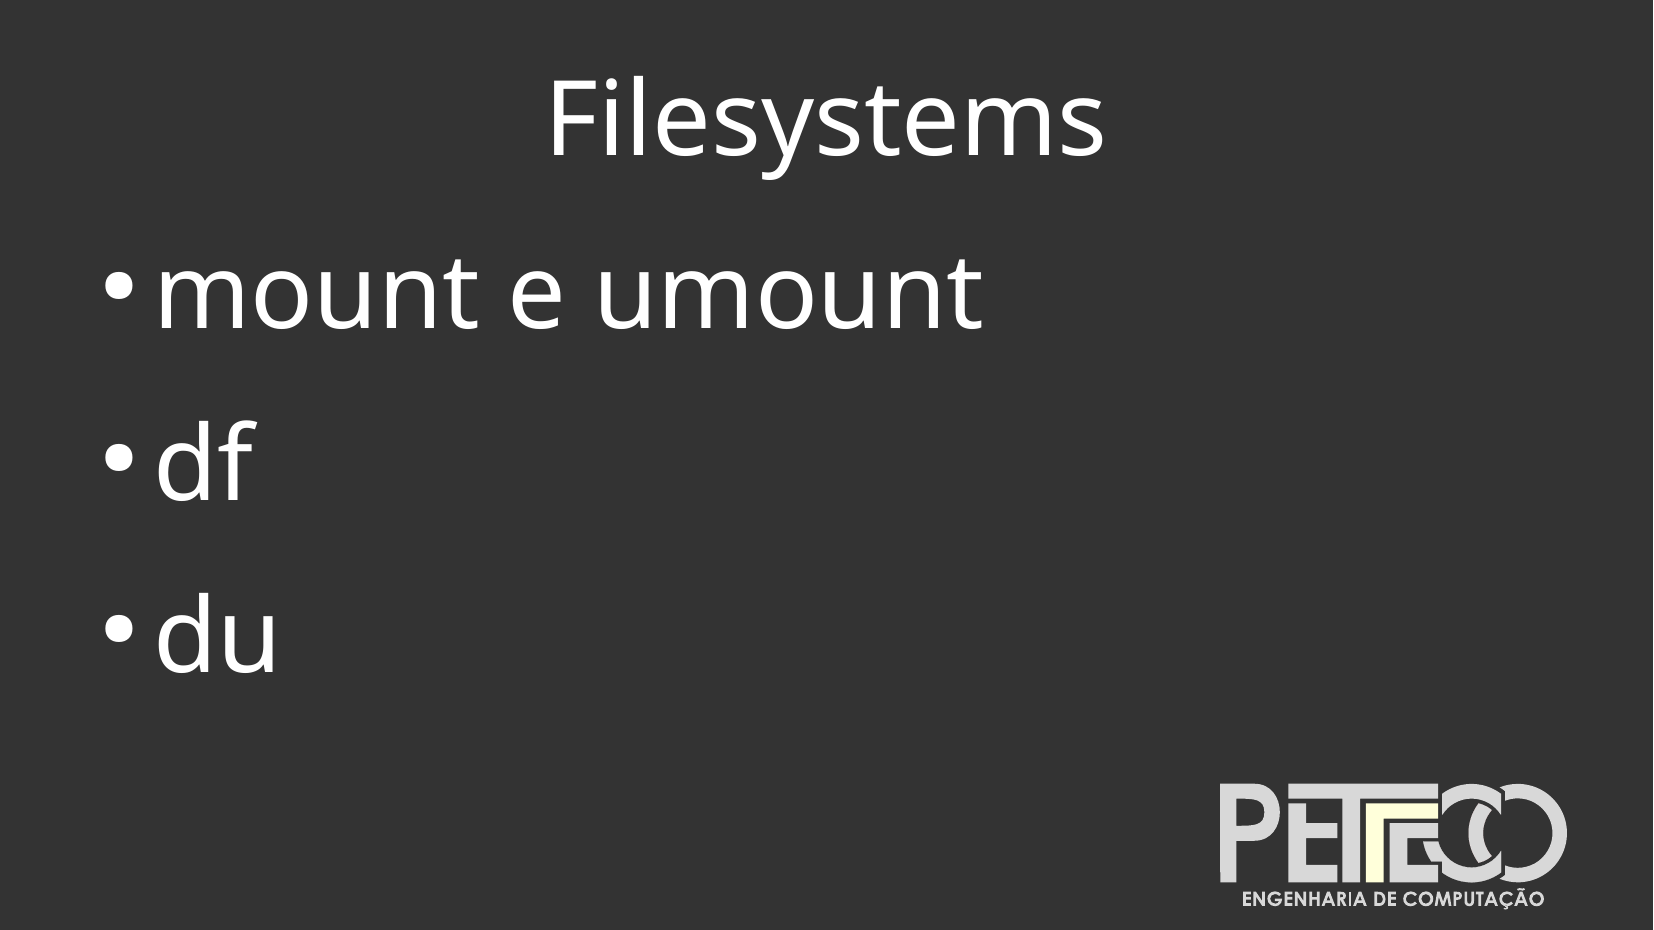

# Filesystems
mount e umount
df
du